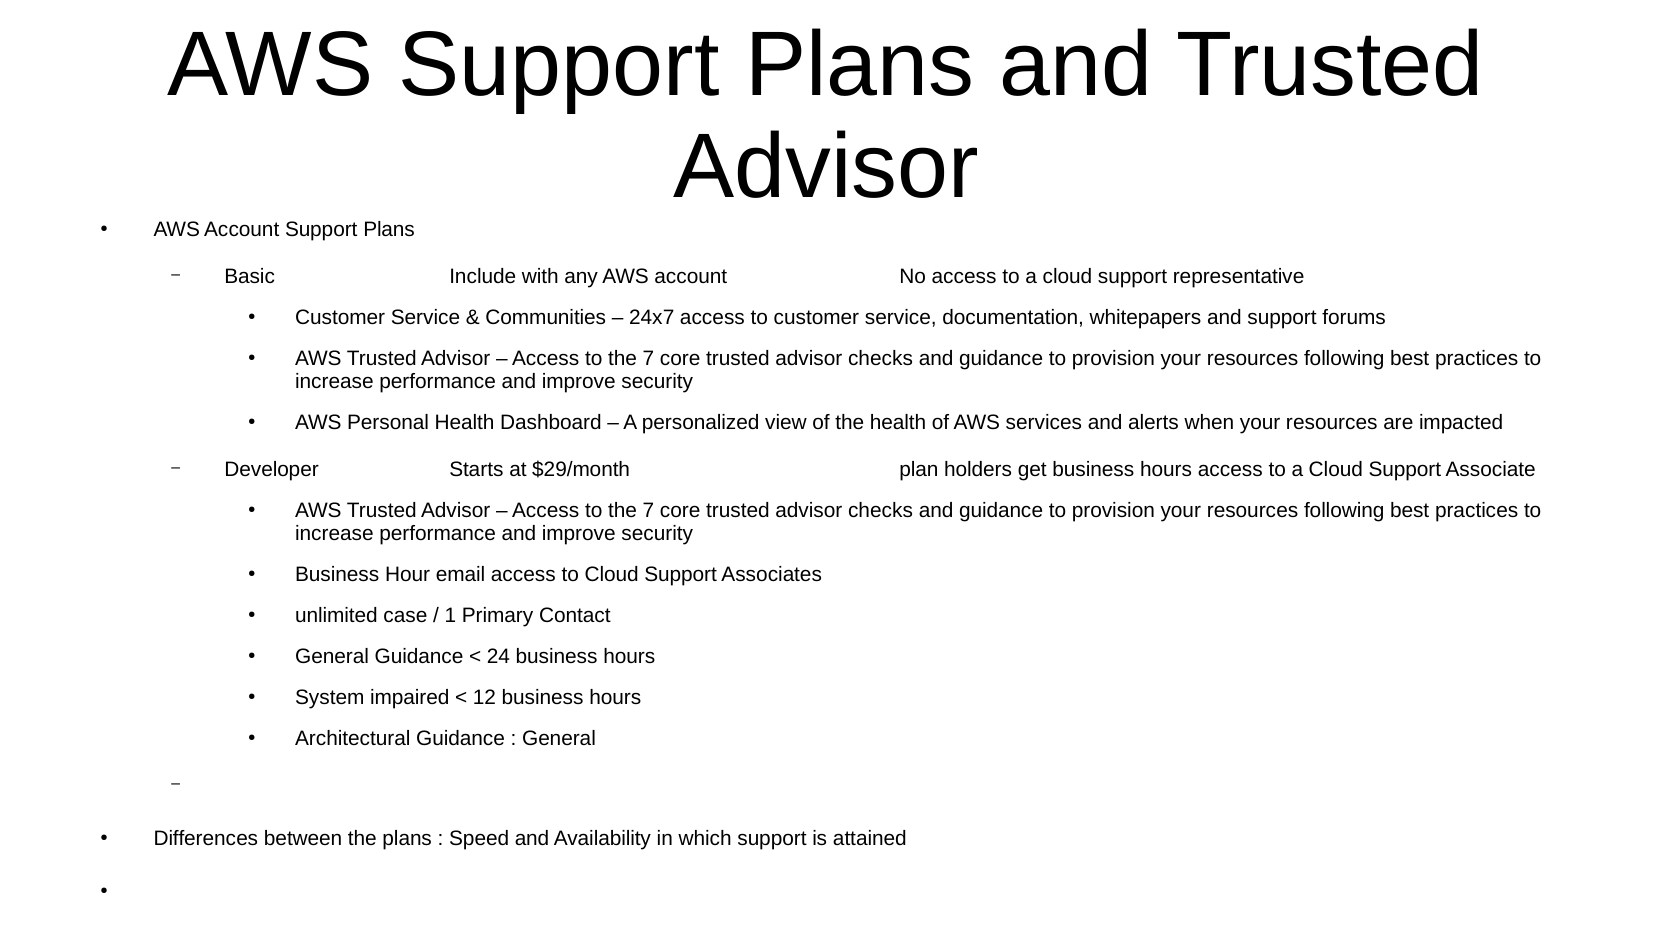

# AWS Support Plans and Trusted Advisor
AWS Account Support Plans
Basic			Include with any AWS account			No access to a cloud support representative
Customer Service & Communities – 24x7 access to customer service, documentation, whitepapers and support forums
AWS Trusted Advisor – Access to the 7 core trusted advisor checks and guidance to provision your resources following best practices to increase performance and improve security
AWS Personal Health Dashboard – A personalized view of the health of AWS services and alerts when your resources are impacted
Developer		Starts at $29/month				plan holders get business hours access to a Cloud Support Associate
AWS Trusted Advisor – Access to the 7 core trusted advisor checks and guidance to provision your resources following best practices to increase performance and improve security
Business Hour email access to Cloud Support Associates
unlimited case / 1 Primary Contact
General Guidance < 24 business hours
System impaired < 12 business hours
Architectural Guidance : General
Differences between the plans : Speed and Availability in which support is attained